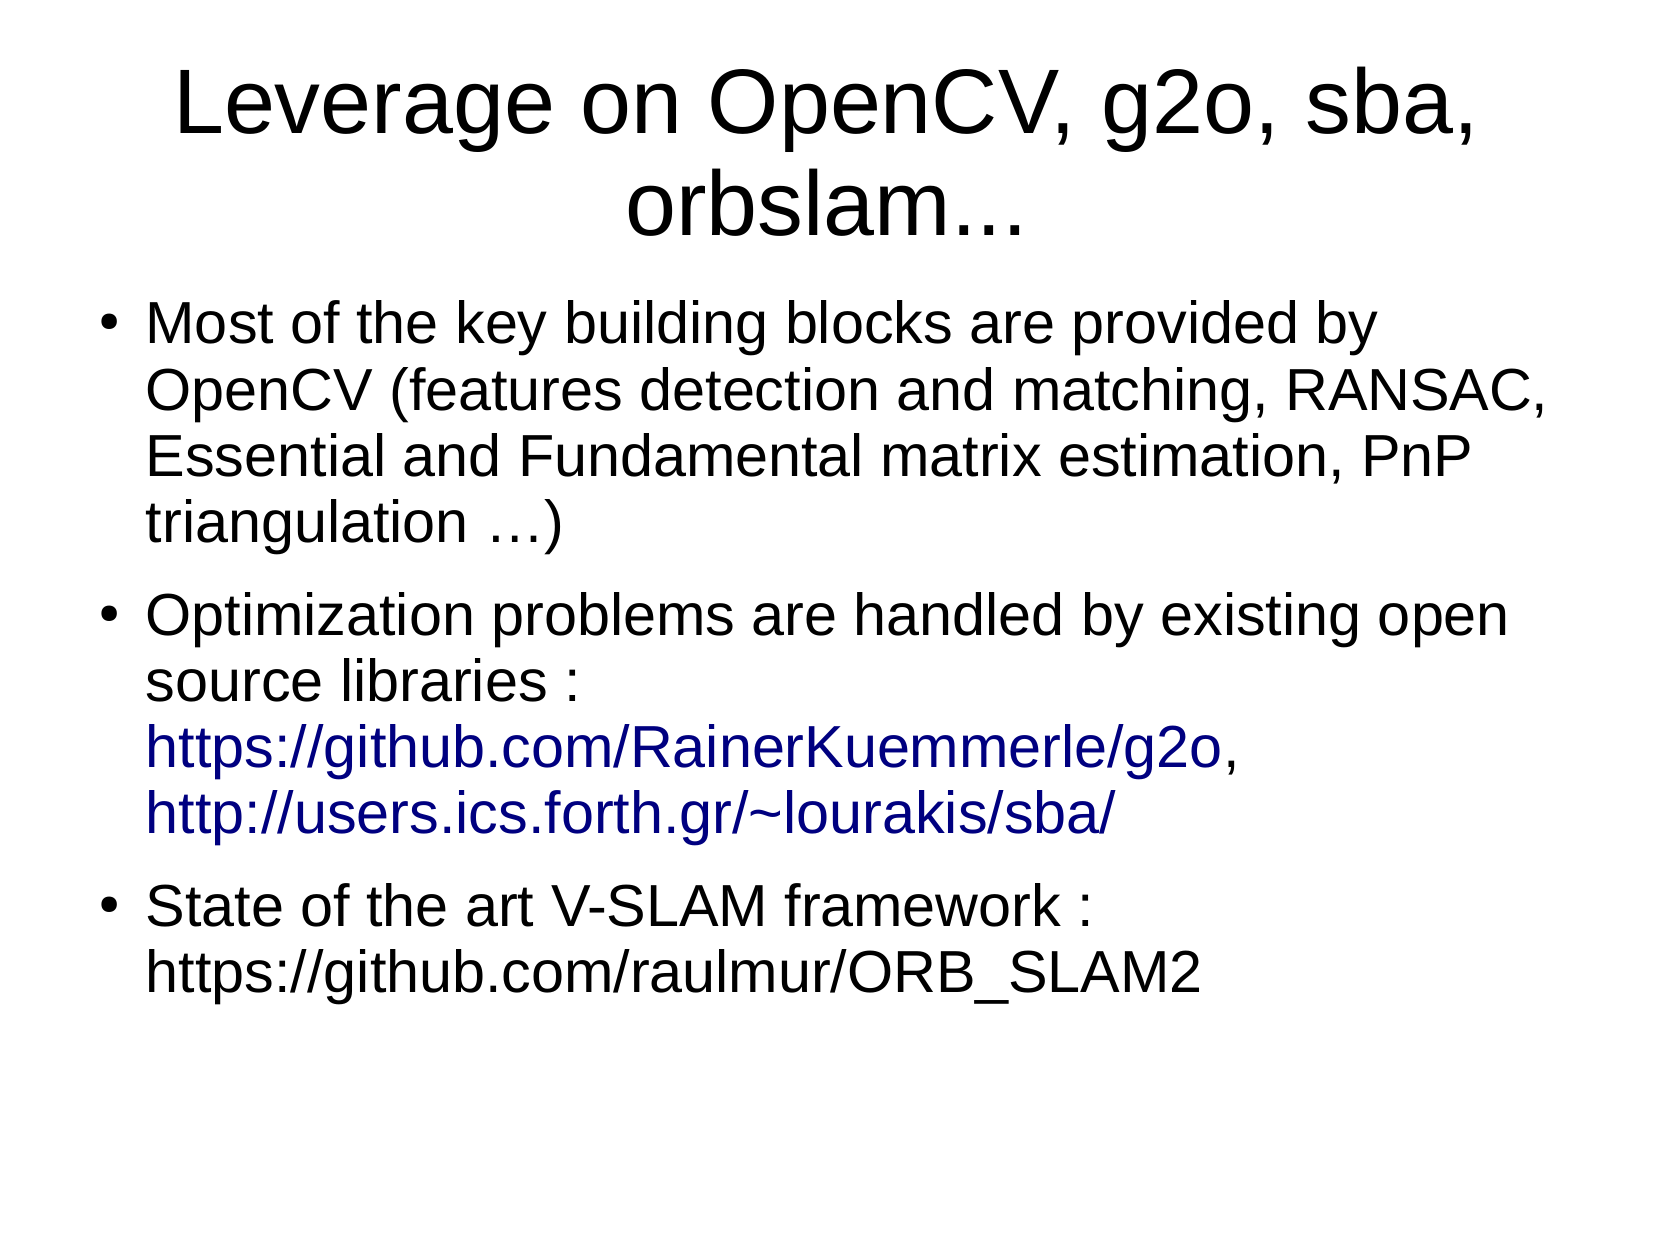

# Leverage on OpenCV, g2o, sba, orbslam...
Most of the key building blocks are provided by OpenCV (features detection and matching, RANSAC, Essential and Fundamental matrix estimation, PnP triangulation …)
Optimization problems are handled by existing open source libraries : https://github.com/RainerKuemmerle/g2o, http://users.ics.forth.gr/~lourakis/sba/
State of the art V-SLAM framework : https://github.com/raulmur/ORB_SLAM2